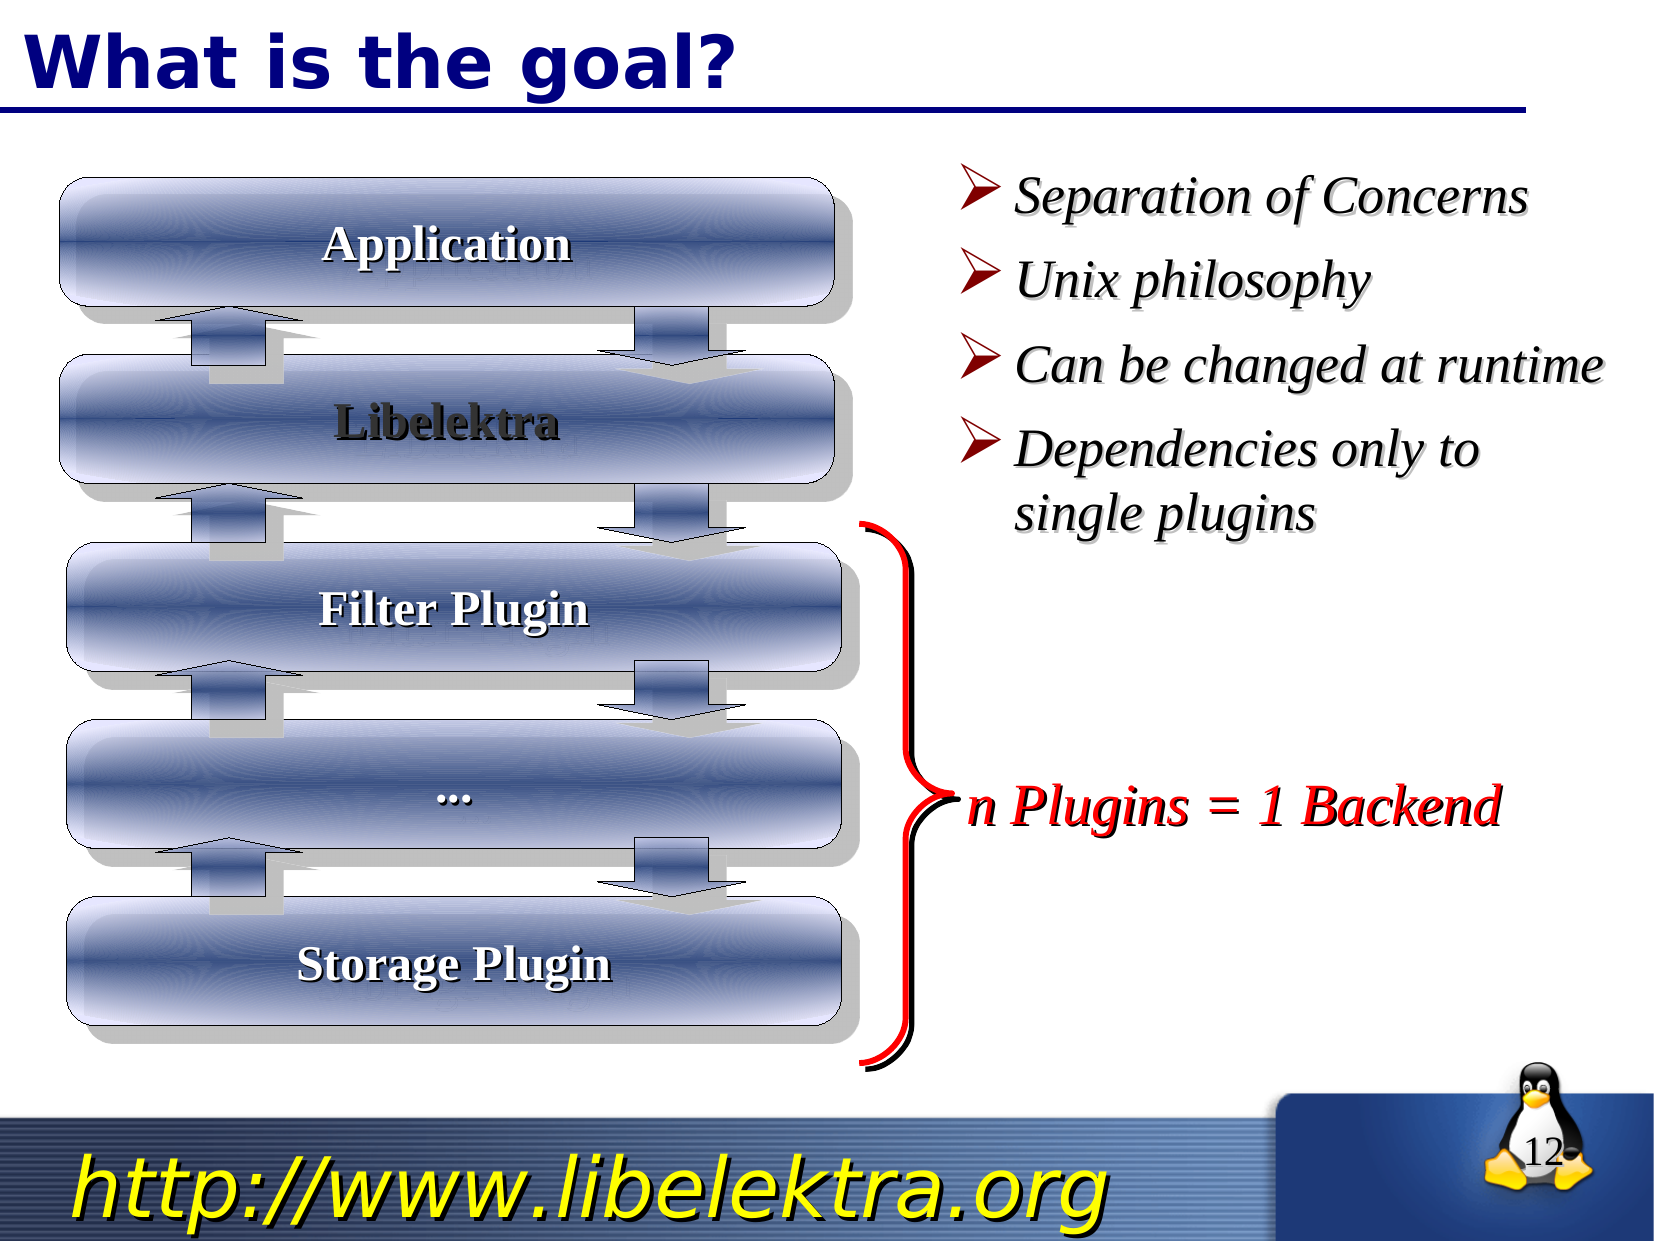

What is the goal?
# Separation of Concerns
Unix philosophy
Can be changed at runtime
Dependencies only to single plugins
Application
Libelektra
Filter Plugin
...
n Plugins = 1 Backend
Storage Plugin